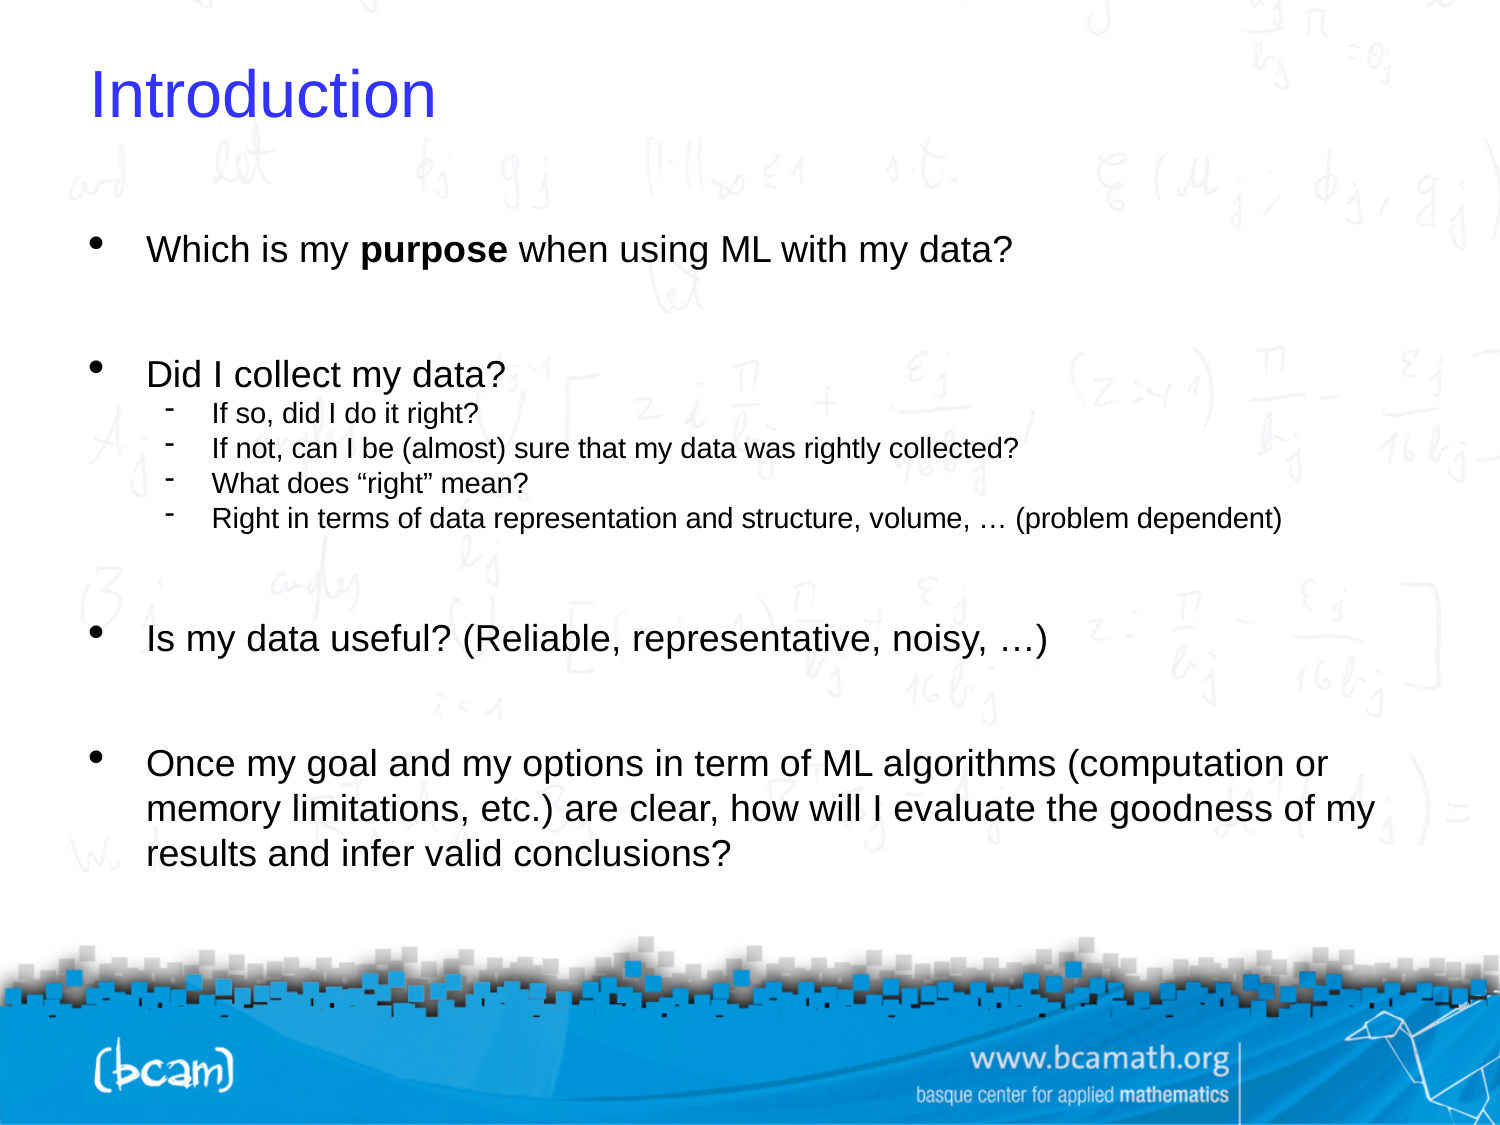

Introduction
Which is my purpose when using ML with my data?
Did I collect my data?
If so, did I do it right?
If not, can I be (almost) sure that my data was rightly collected?
What does “right” mean?
Right in terms of data representation and structure, volume, … (problem dependent)
Is my data useful? (Reliable, representative, noisy, …)
Once my goal and my options in term of ML algorithms (computation or memory limitations, etc.) are clear, how will I evaluate the goodness of my results and infer valid conclusions?